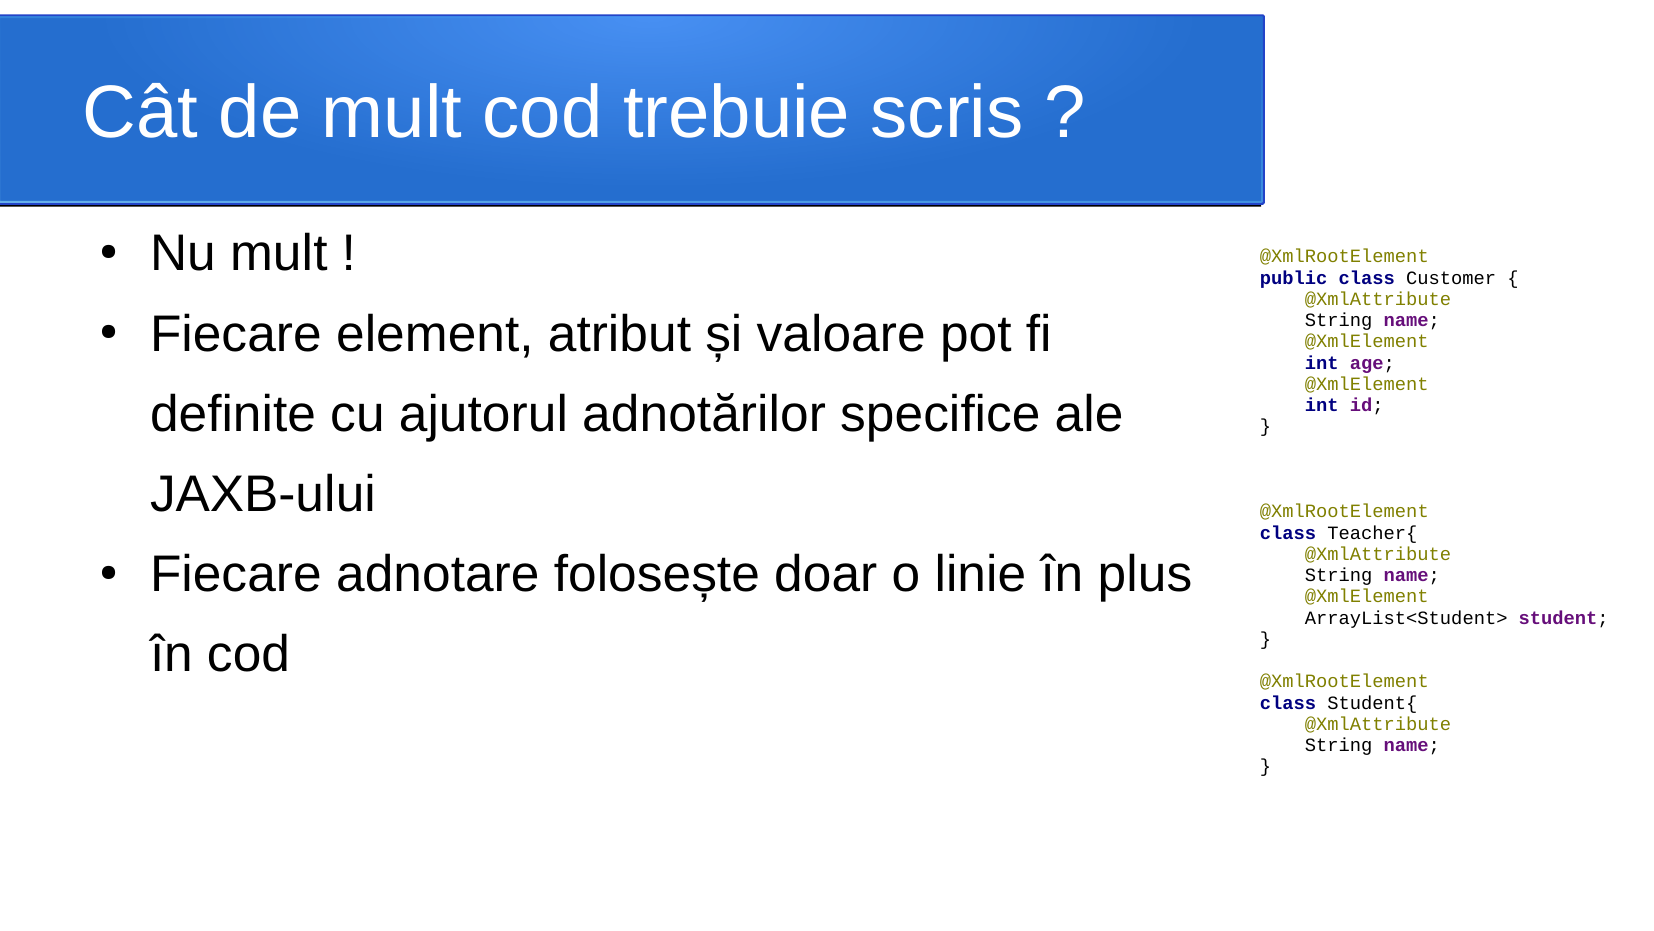

# Cât de mult cod trebuie scris ?
Nu mult !
Fiecare element, atribut și valoare pot fi
definite cu ajutorul adnotărilor specifice ale
JAXB-ului
Fiecare adnotare folosește doar o linie în plus
în cod
@XmlRootElement
public class Customer {
 @XmlAttribute
 String name;
 @XmlElement
 int age;
 @XmlElement
 int id;
}
@XmlRootElement
class Teacher{
 @XmlAttribute
 String name;
 @XmlElement
 ArrayList<Student> student;
}
@XmlRootElement
class Student{
 @XmlAttribute
 String name;
}